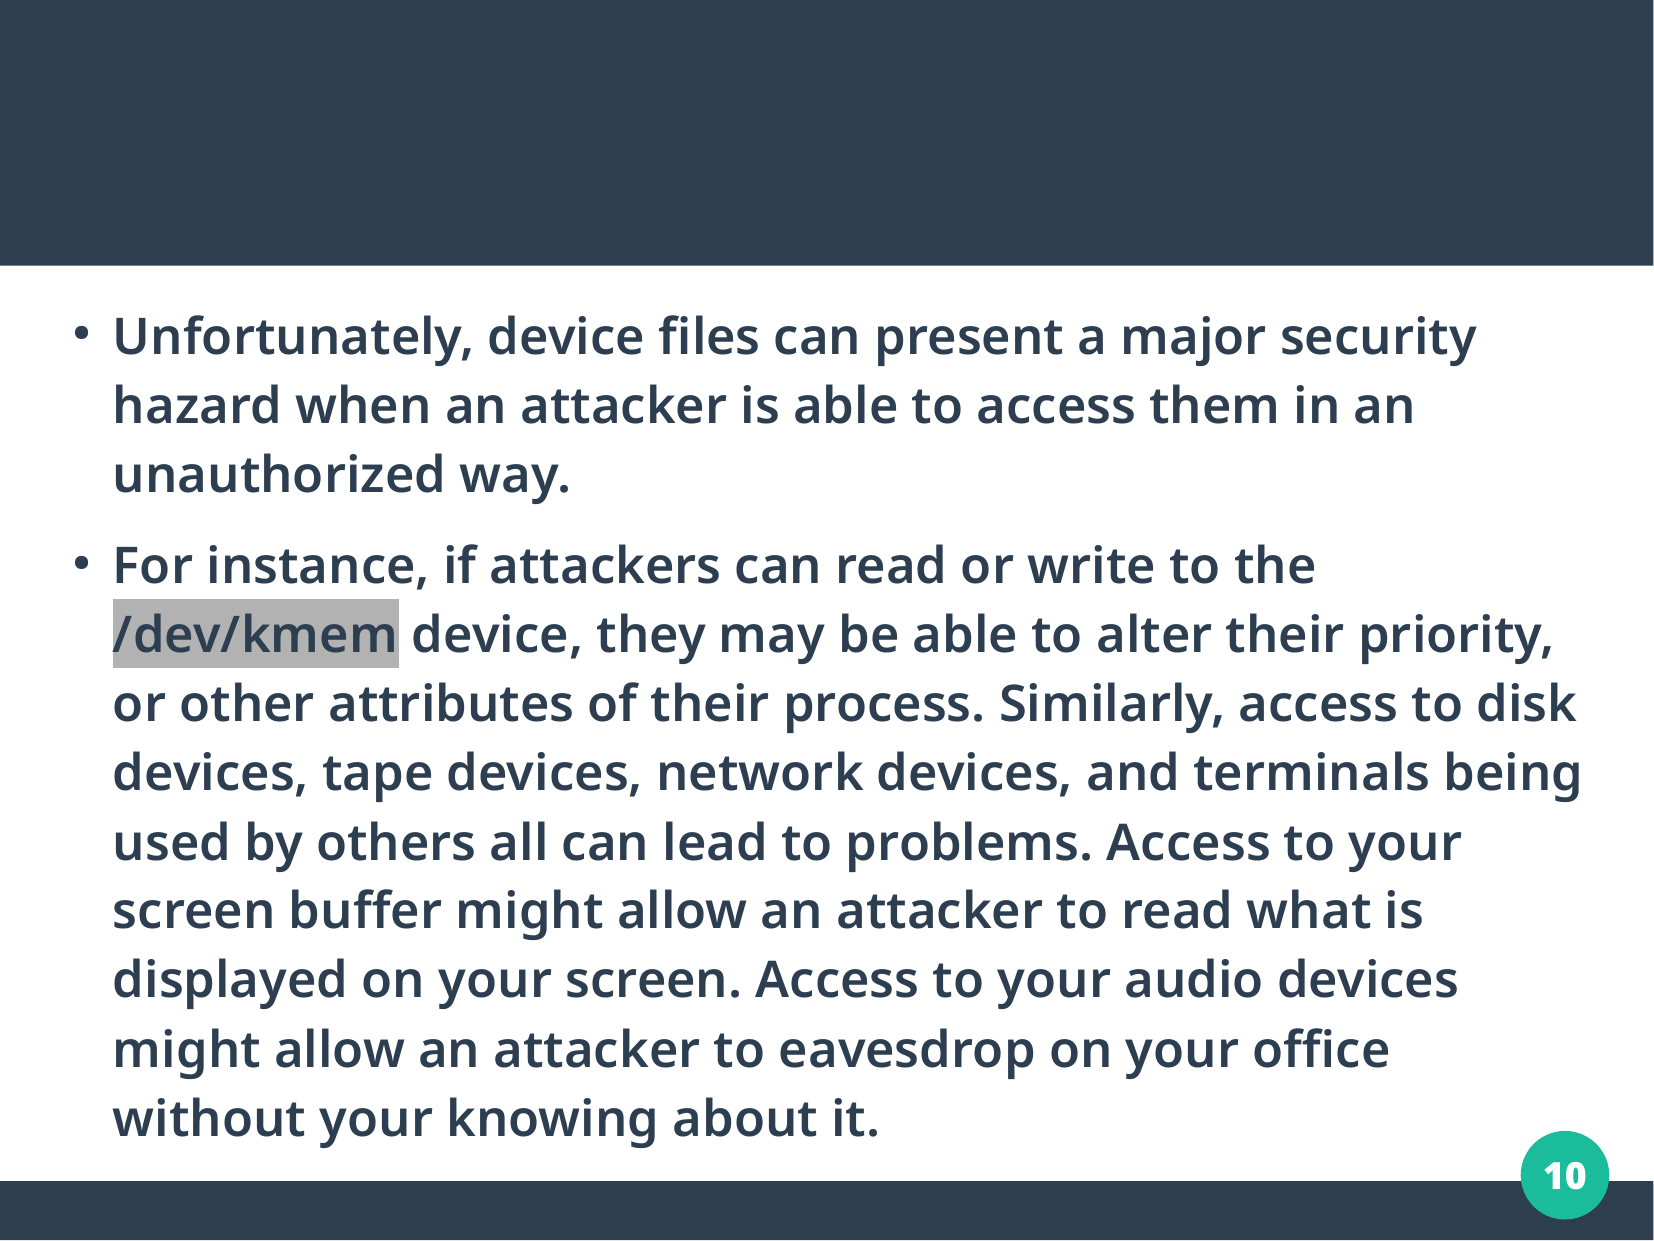

# Unfortunately, device files can present a major security hazard when an attacker is able to access them in an unauthorized way.
For instance, if attackers can read or write to the /dev/kmem device, they may be able to alter their priority, or other attributes of their process. Similarly, access to disk devices, tape devices, network devices, and terminals being used by others all can lead to problems. Access to your screen buffer might allow an attacker to read what is displayed on your screen. Access to your audio devices might allow an attacker to eavesdrop on your office without your knowing about it.
10